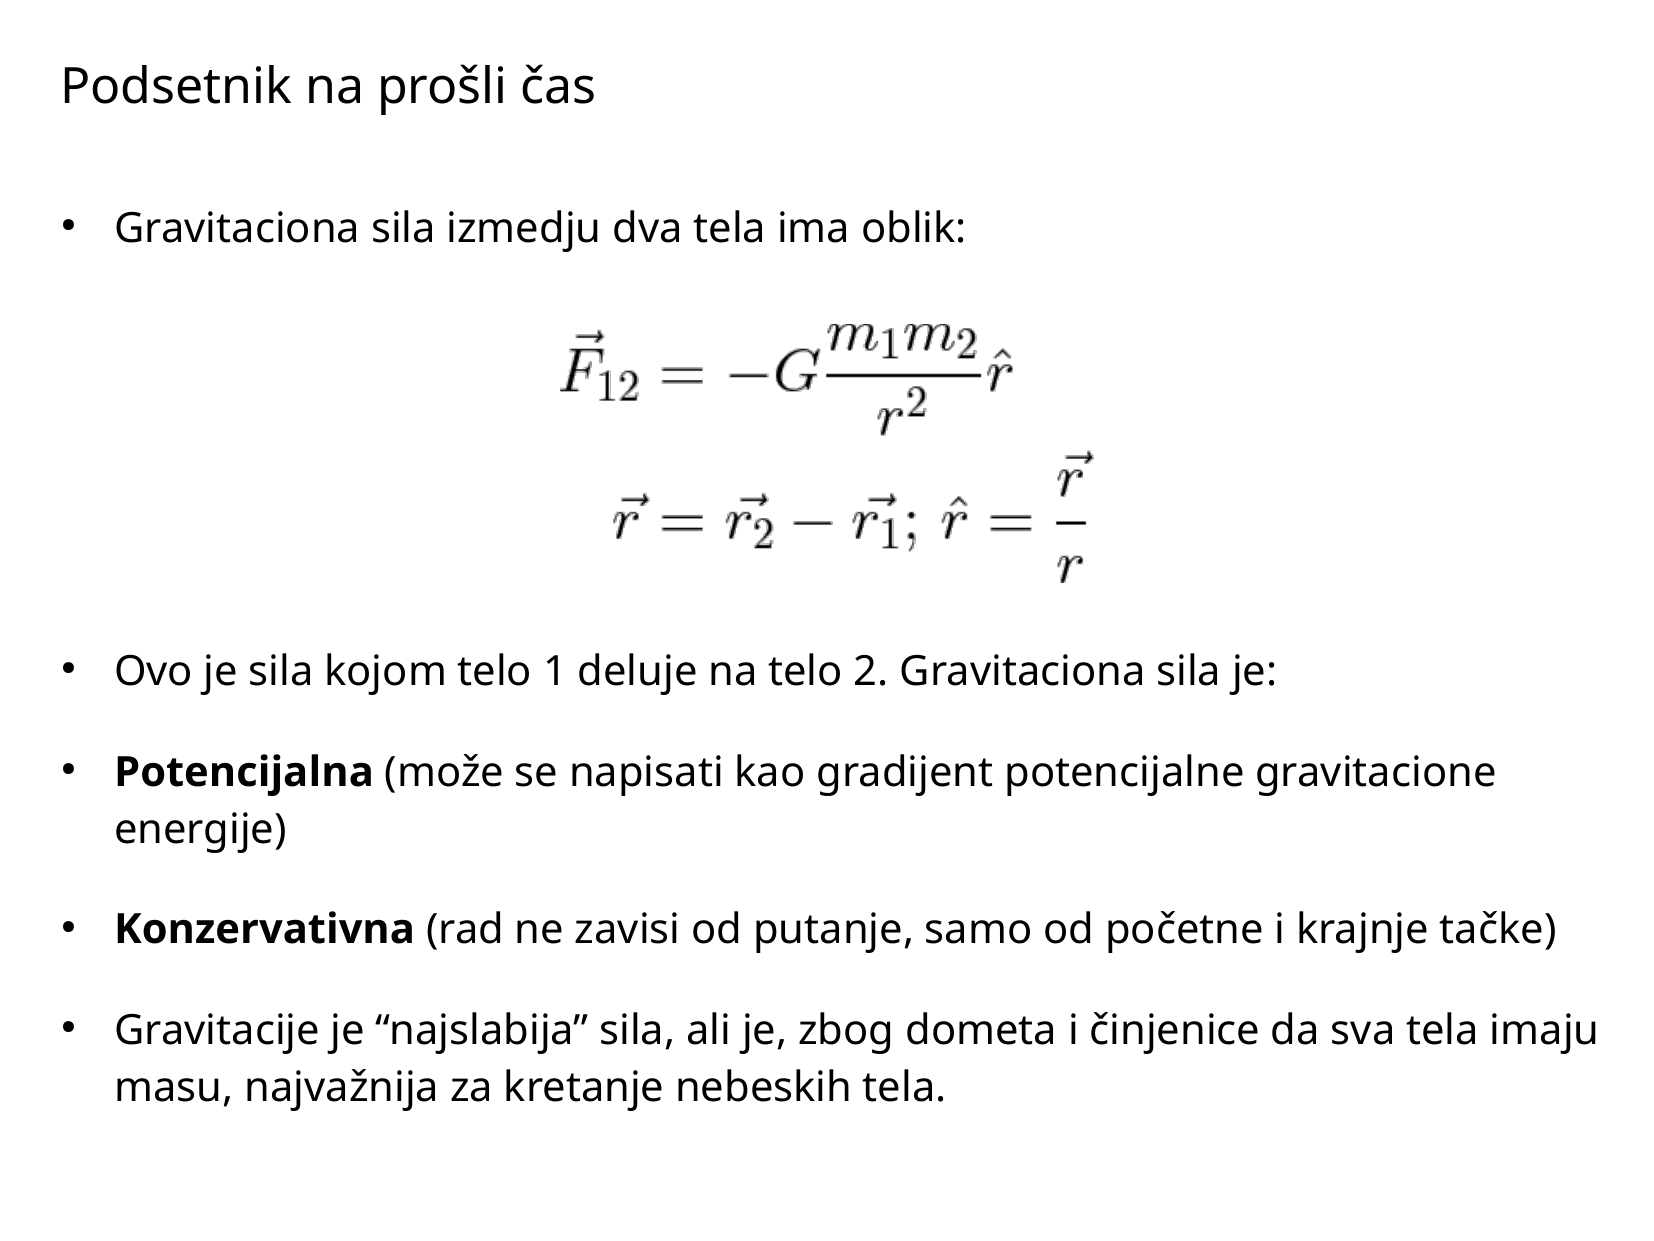

# Podsetnik na prošli čas
Gravitaciona sila izmedju dva tela ima oblik:
Ovo je sila kojom telo 1 deluje na telo 2. Gravitaciona sila je:
Potencijalna (može se napisati kao gradijent potencijalne gravitacione energije)
Konzervativna (rad ne zavisi od putanje, samo od početne i krajnje tačke)
Gravitacije je “najslabija” sila, ali je, zbog dometa i činjenice da sva tela imaju masu, najvažnija za kretanje nebeskih tela.